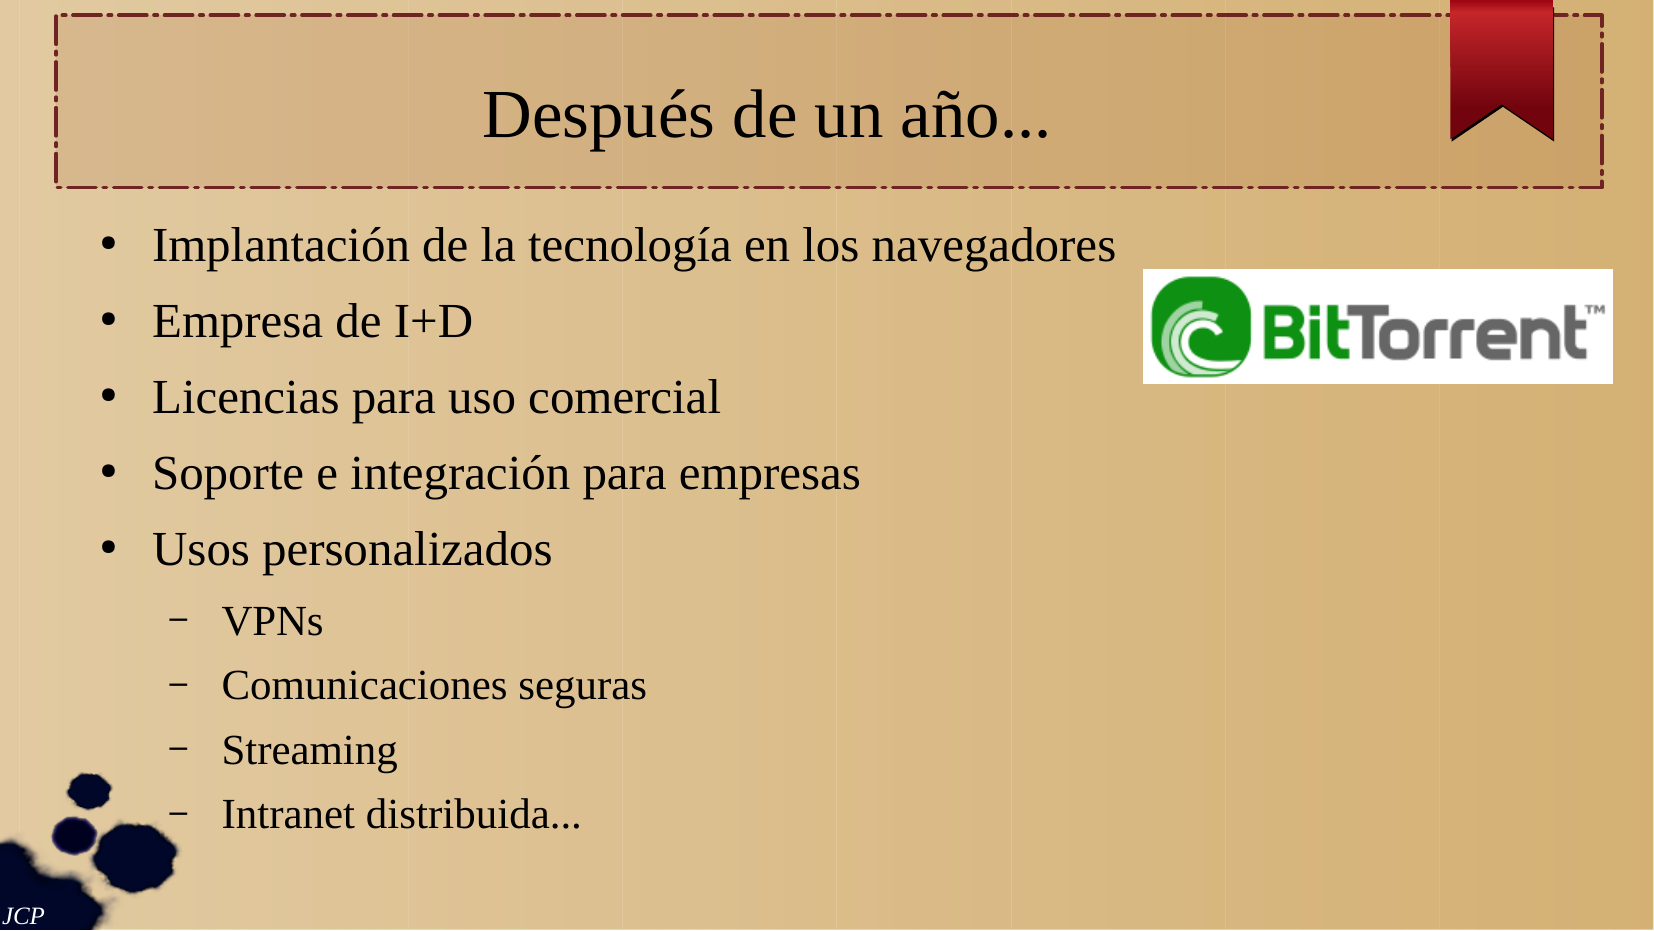

# Después de un año...
Implantación de la tecnología en los navegadores
Empresa de I+D
Licencias para uso comercial
Soporte e integración para empresas
Usos personalizados
VPNs
Comunicaciones seguras
Streaming
Intranet distribuida...
JCP